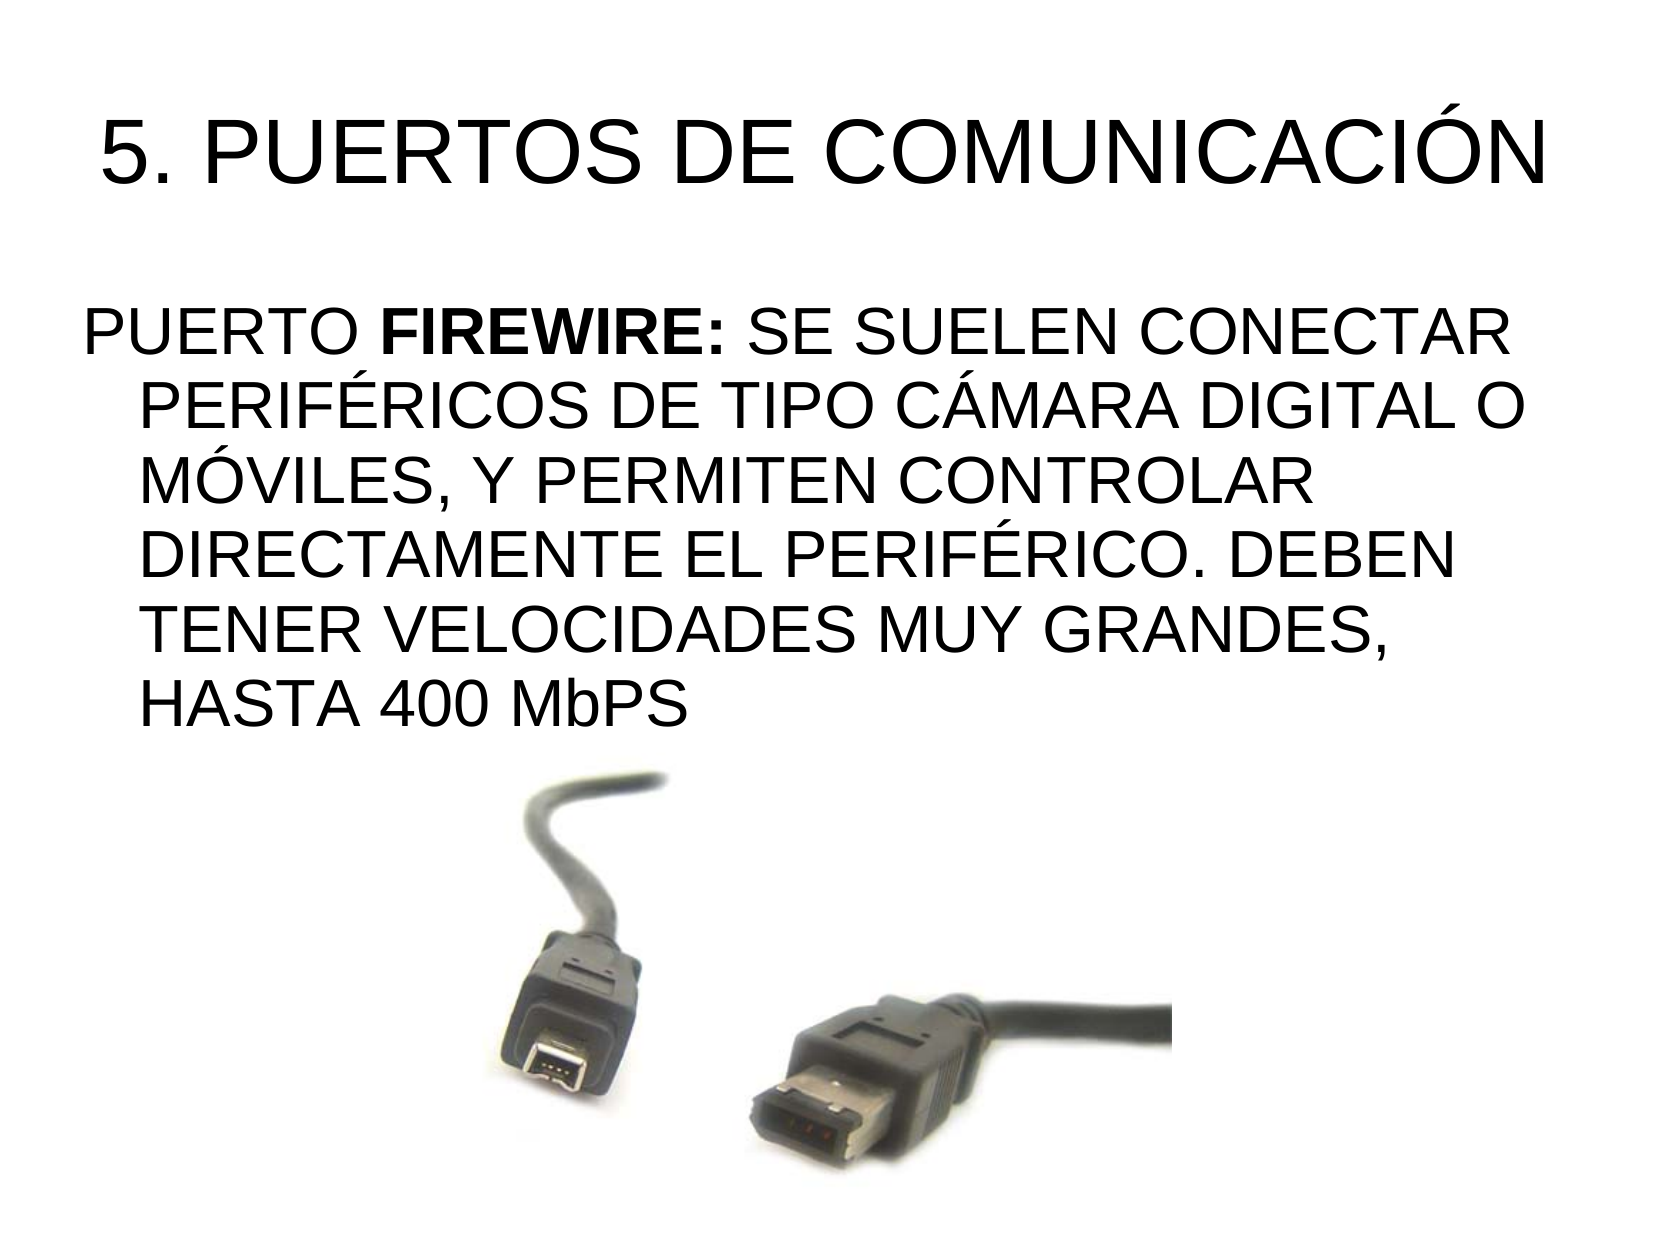

# 5. PUERTOS DE COMUNICACIÓN
PUERTO FIREWIRE: SE SUELEN CONECTAR PERIFÉRICOS DE TIPO CÁMARA DIGITAL O MÓVILES, Y PERMITEN CONTROLAR DIRECTAMENTE EL PERIFÉRICO. DEBEN TENER VELOCIDADES MUY GRANDES, HASTA 400 MbPS